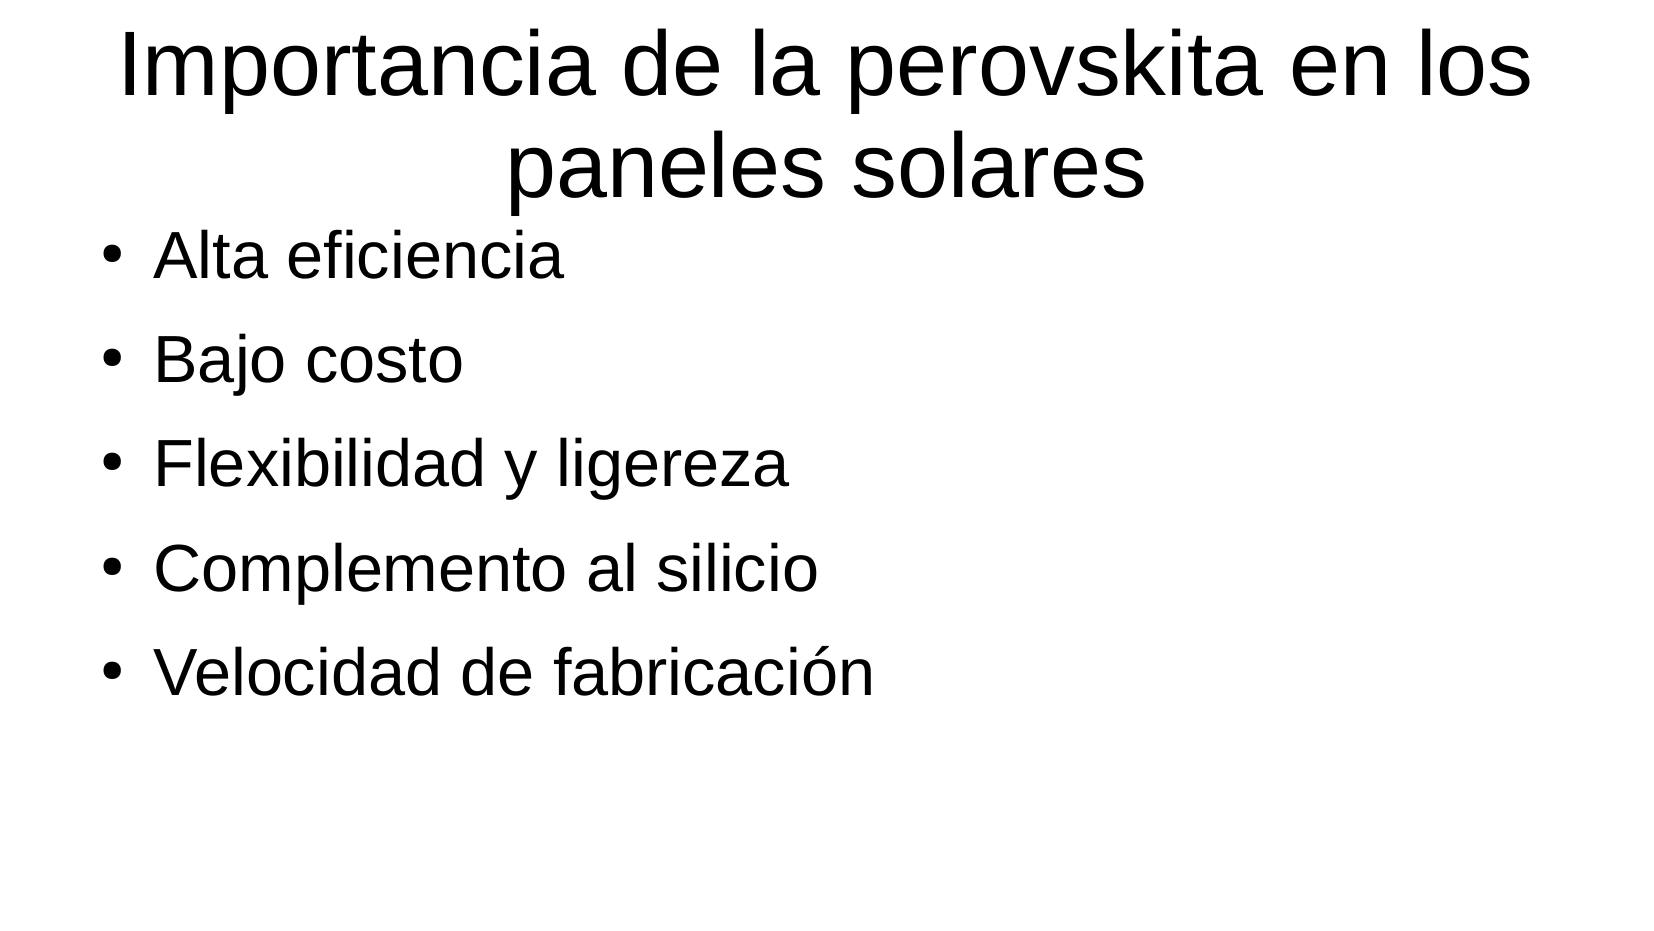

# Importancia de la perovskita en los paneles solares
Alta eficiencia
Bajo costo
Flexibilidad y ligereza
Complemento al silicio
Velocidad de fabricación